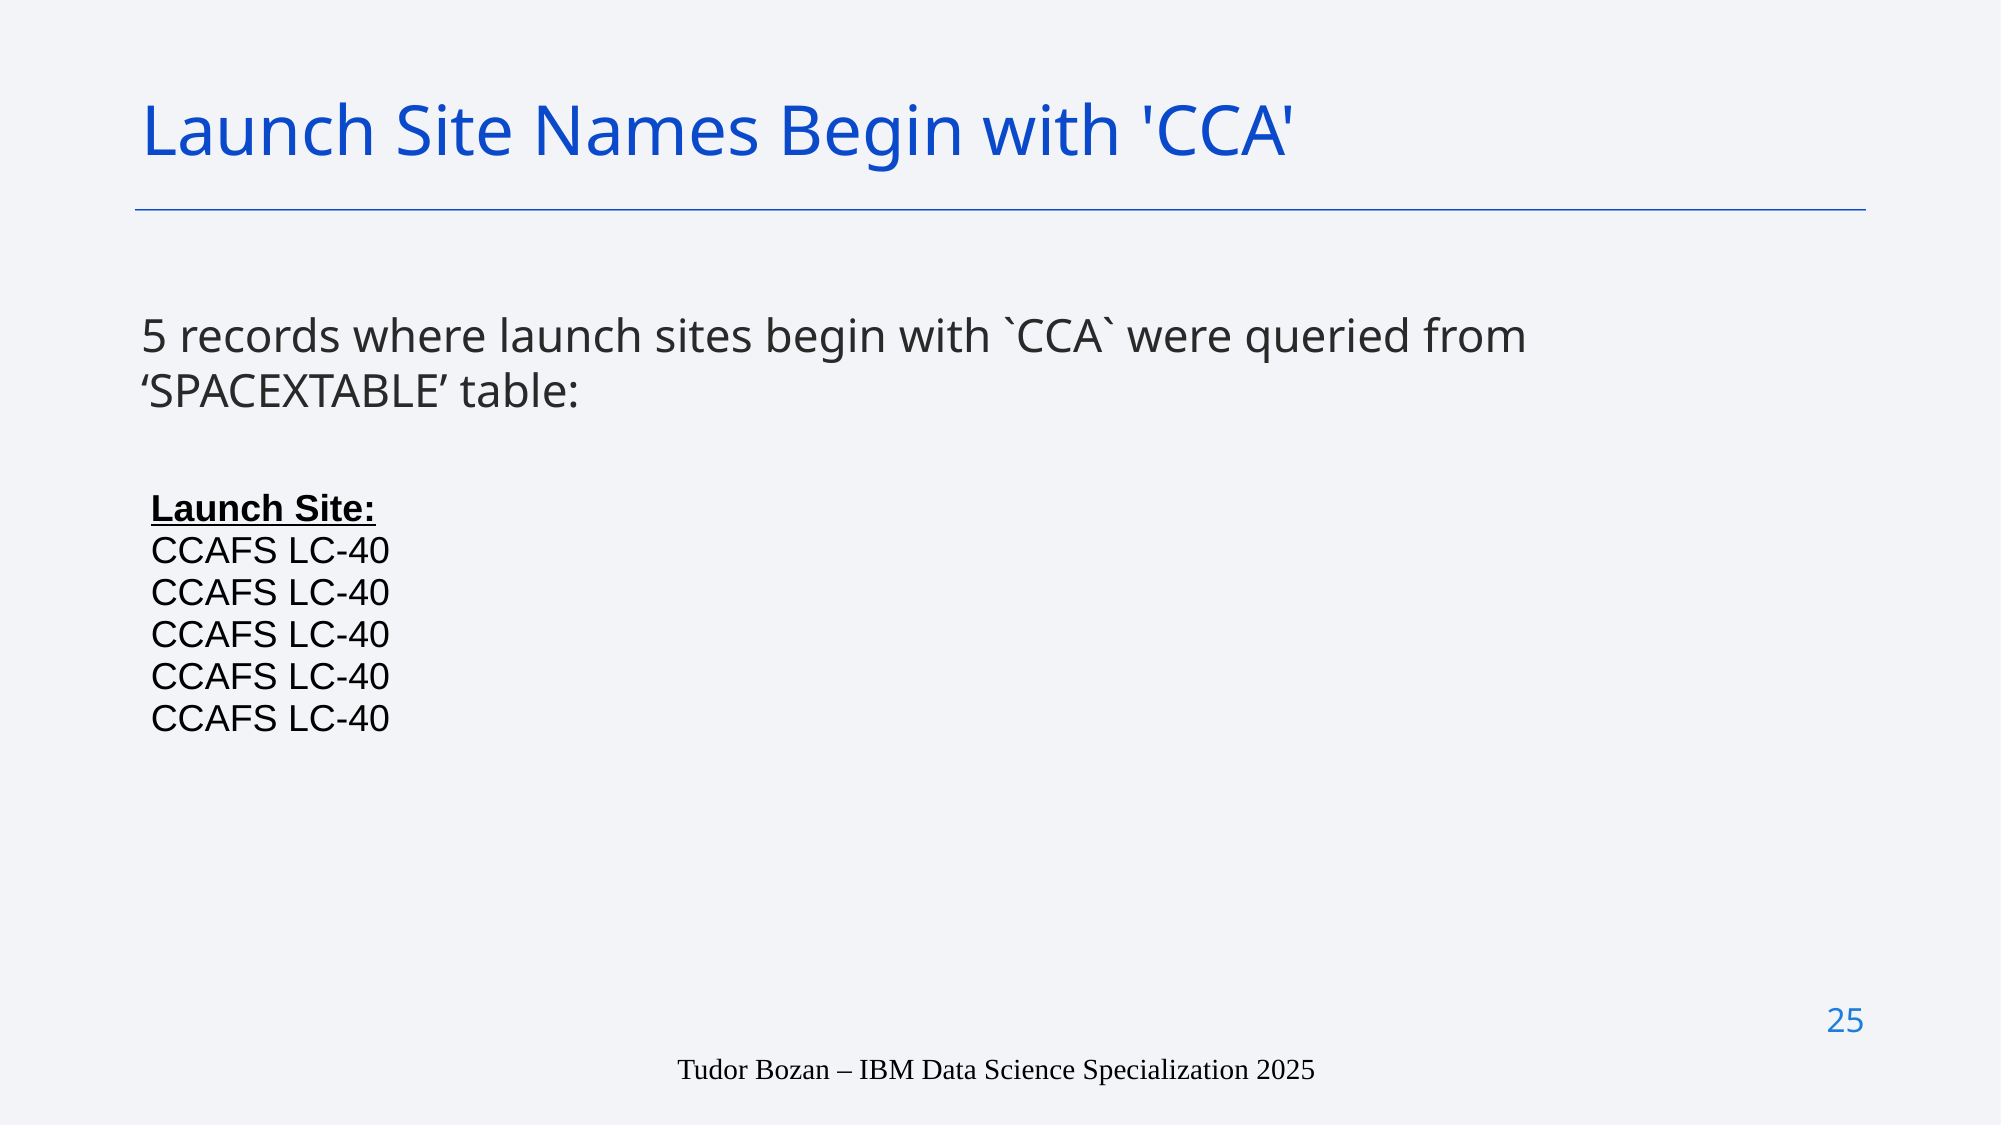

Launch Site Names Begin with 'CCA'
5 records where launch sites begin with `CCA` were queried from ‘SPACEXTABLE’ table:
Launch Site:
CCAFS LC-40
CCAFS LC-40
CCAFS LC-40
CCAFS LC-40
CCAFS LC-40